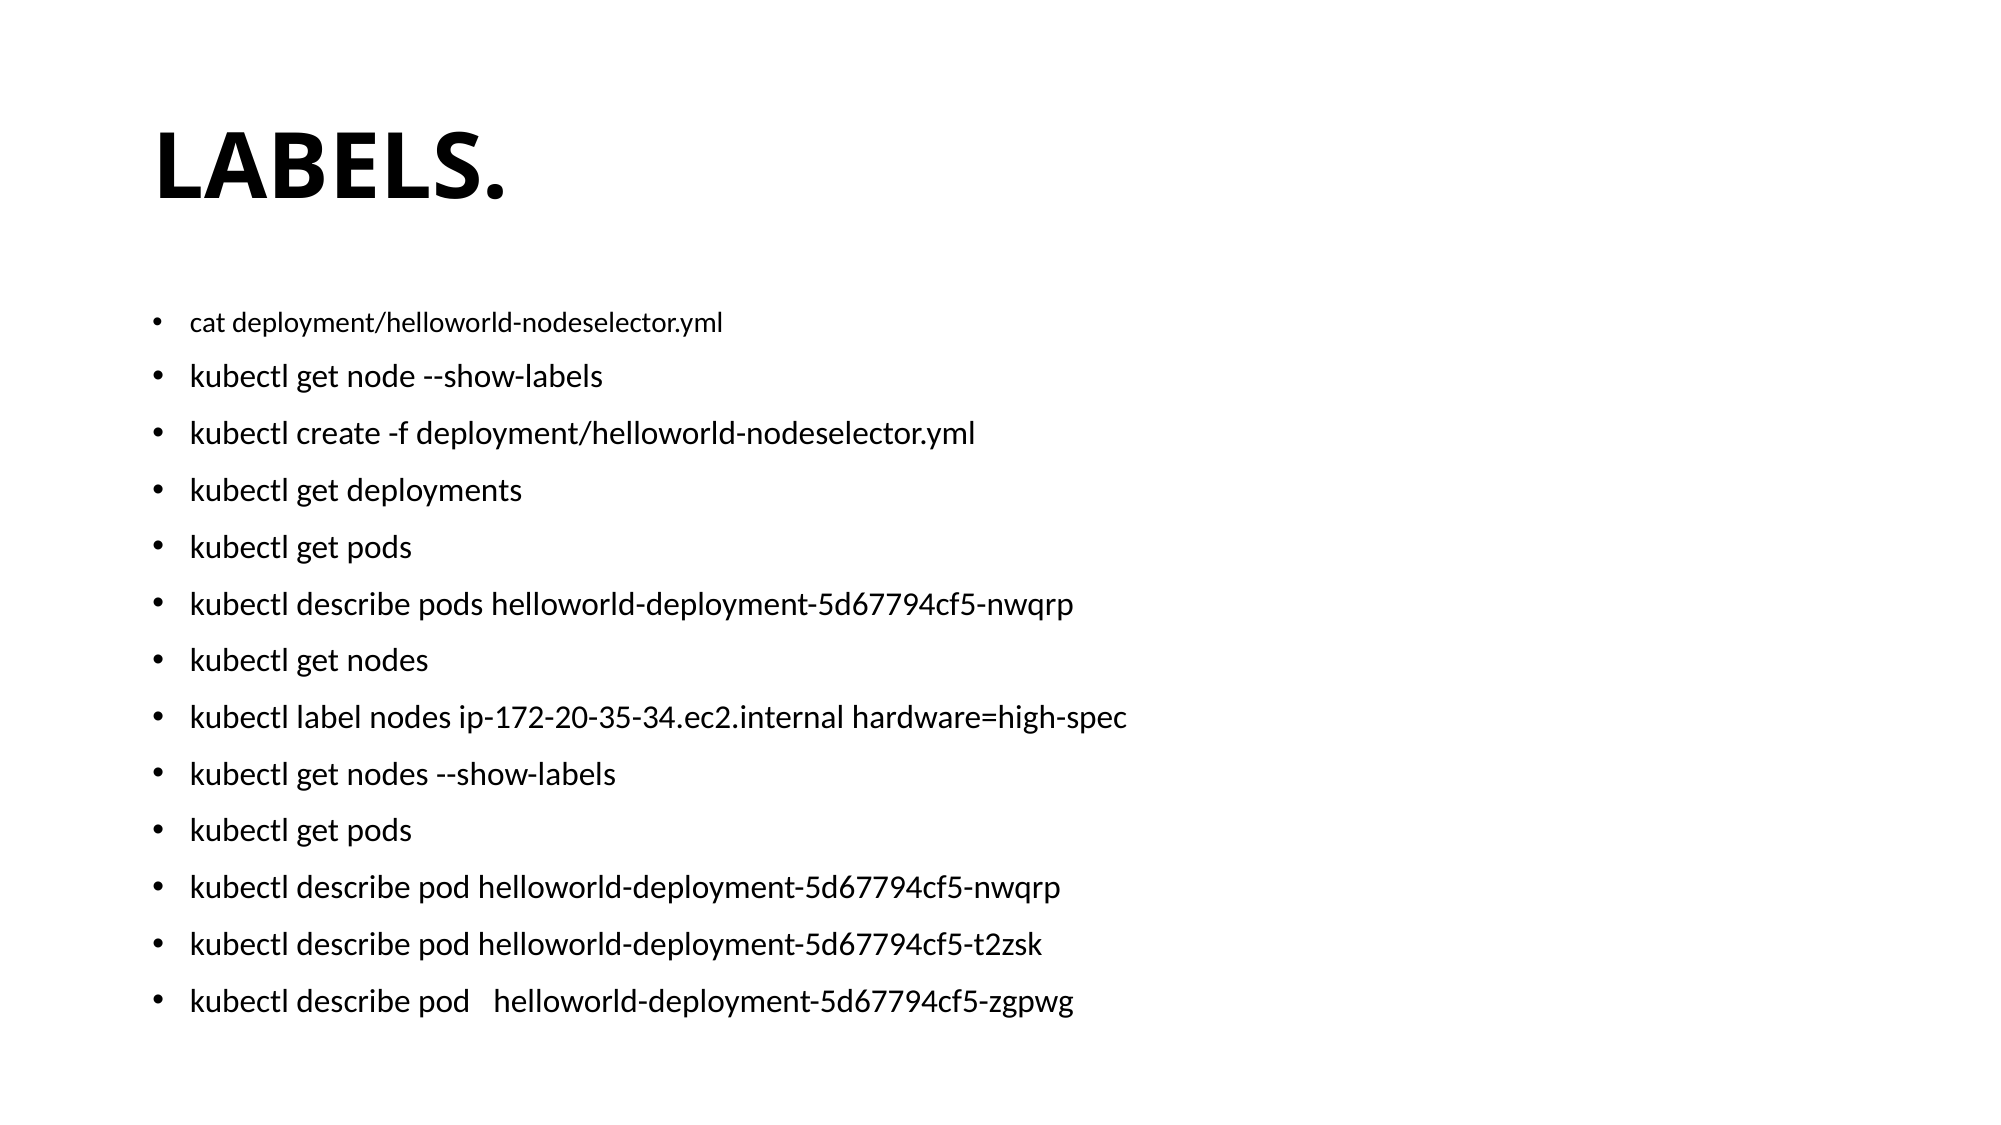

# LABELS.
cat deployment/helloworld-nodeselector.yml
kubectl get node --show-labels
kubectl create -f deployment/helloworld-nodeselector.yml
kubectl get deployments
kubectl get pods
kubectl describe pods helloworld-deployment-5d67794cf5-nwqrp
kubectl get nodes
kubectl label nodes ip-172-20-35-34.ec2.internal hardware=high-spec
kubectl get nodes --show-labels
kubectl get pods
kubectl describe pod helloworld-deployment-5d67794cf5-nwqrp
kubectl describe pod helloworld-deployment-5d67794cf5-t2zsk
kubectl describe pod   helloworld-deployment-5d67794cf5-zgpwg